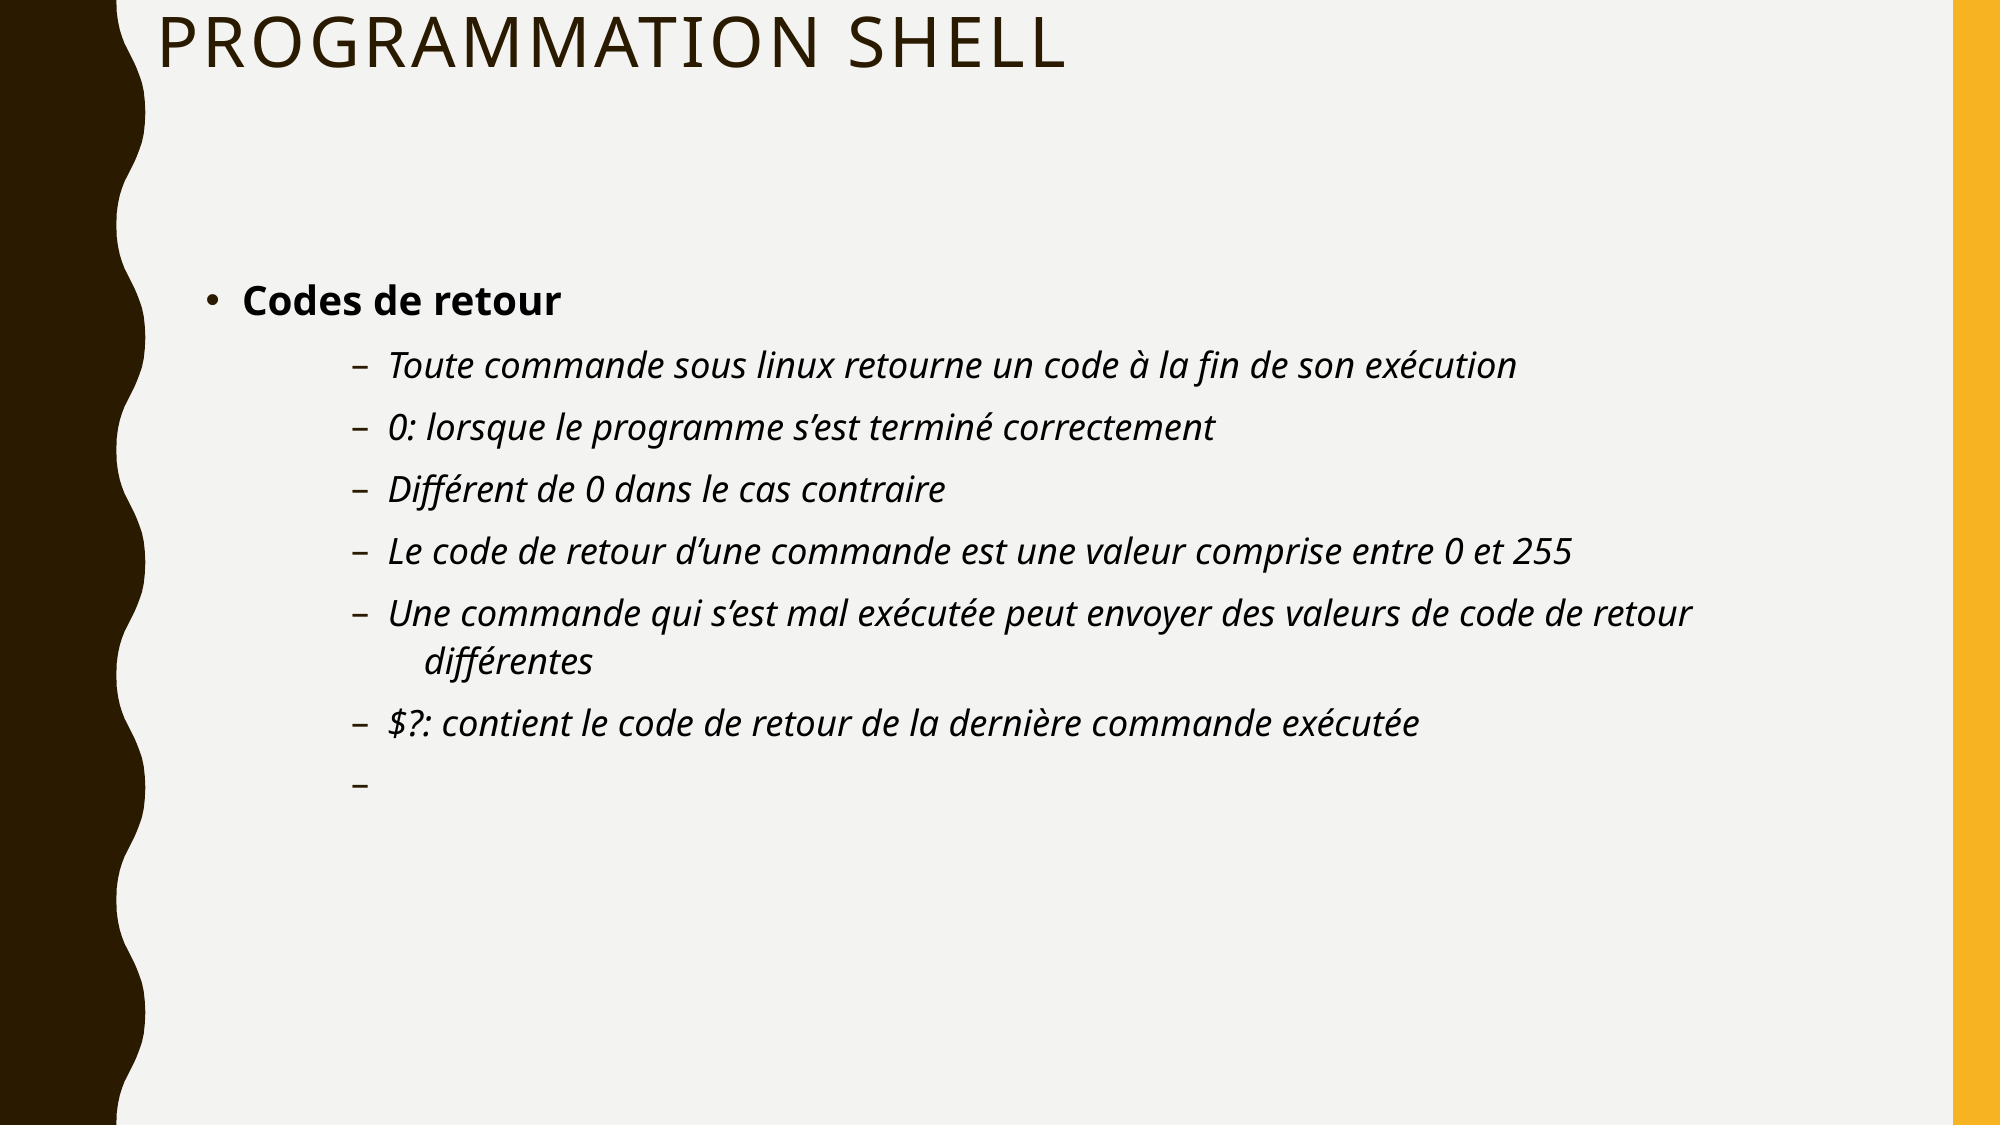

# Programmation Shell
Codes de retour
Toute commande sous linux retourne un code à la fin de son exécution
0: lorsque le programme s’est terminé correctement
Différent de 0 dans le cas contraire
Le code de retour d’une commande est une valeur comprise entre 0 et 255
Une commande qui s’est mal exécutée peut envoyer des valeurs de code de retour différentes
$?: contient le code de retour de la dernière commande exécutée